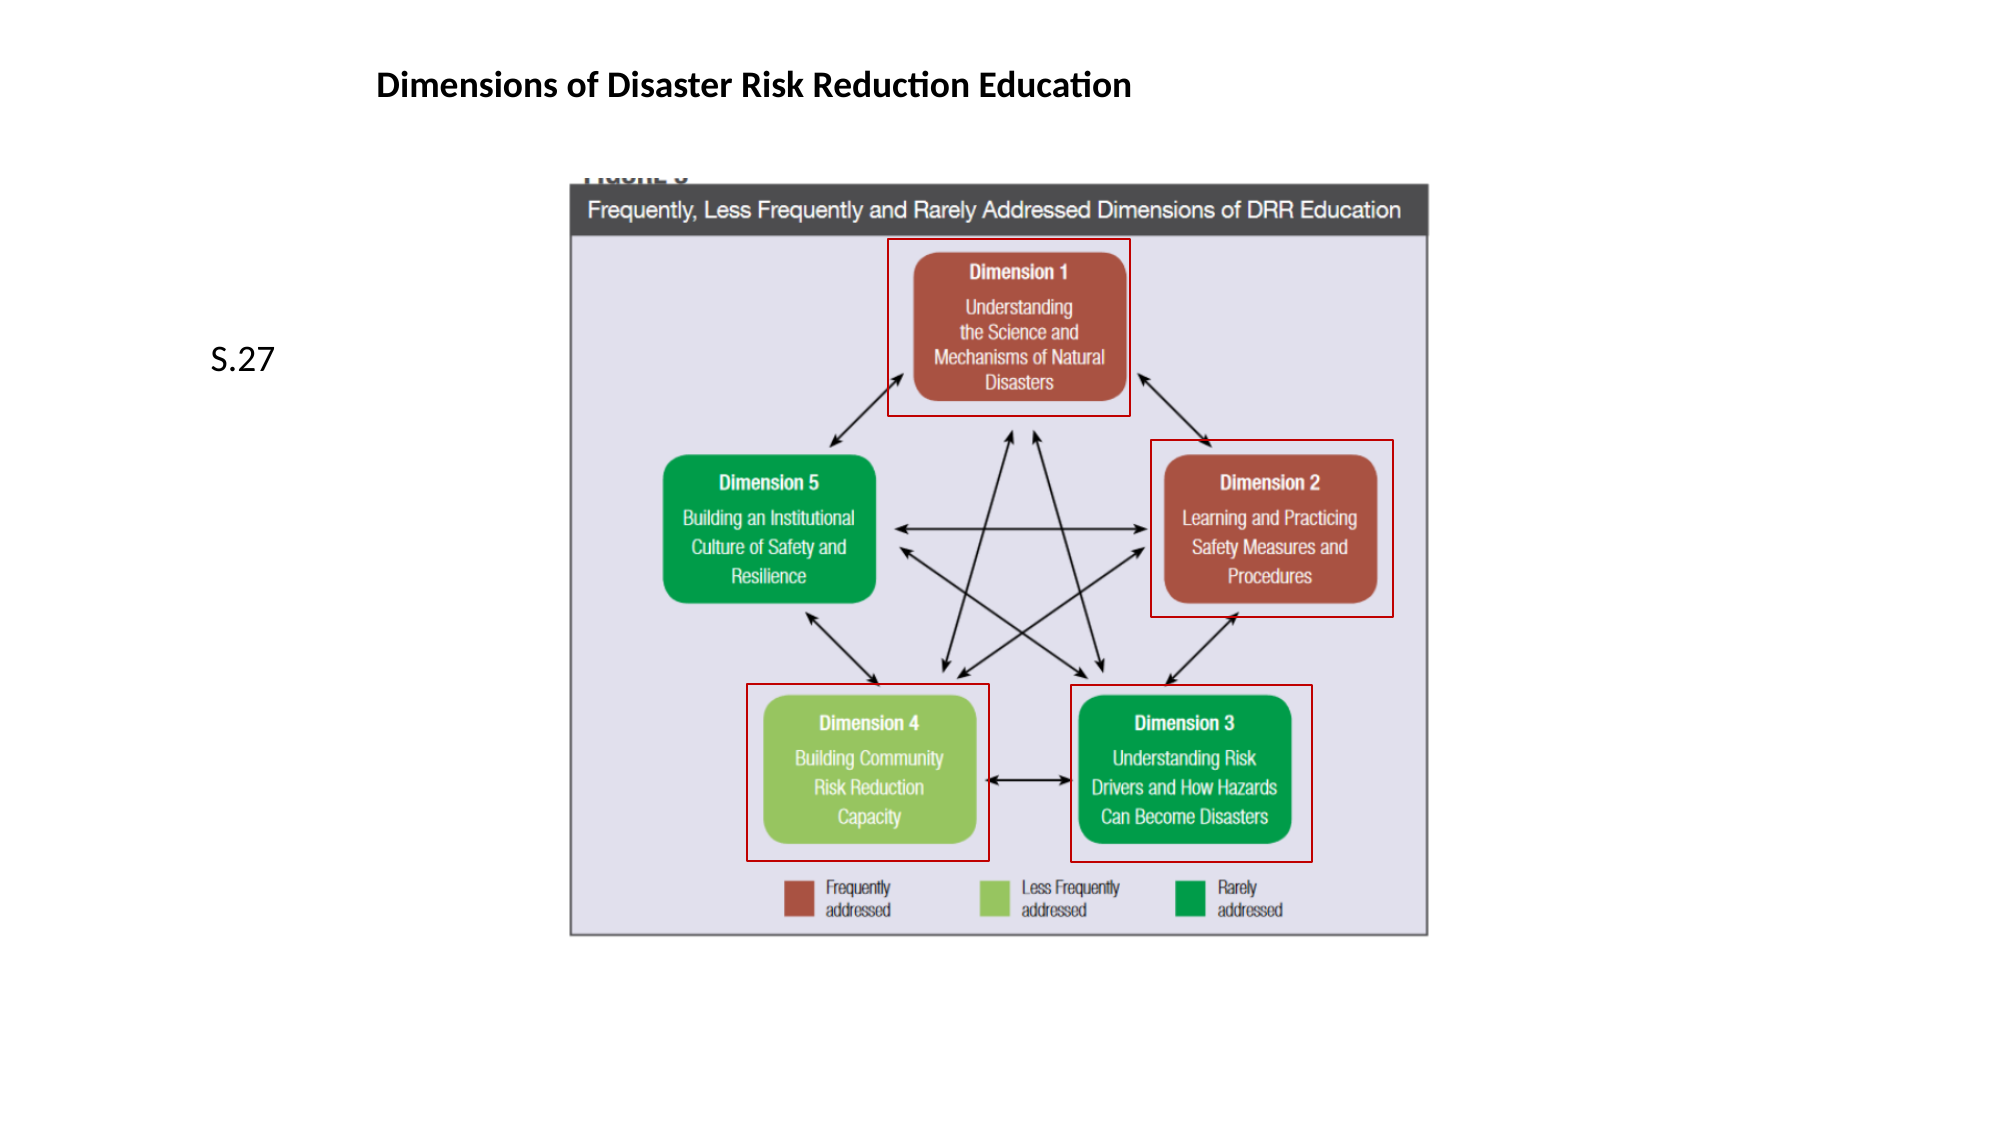

Dimensions of Disaster Risk Reduction Education
S.27